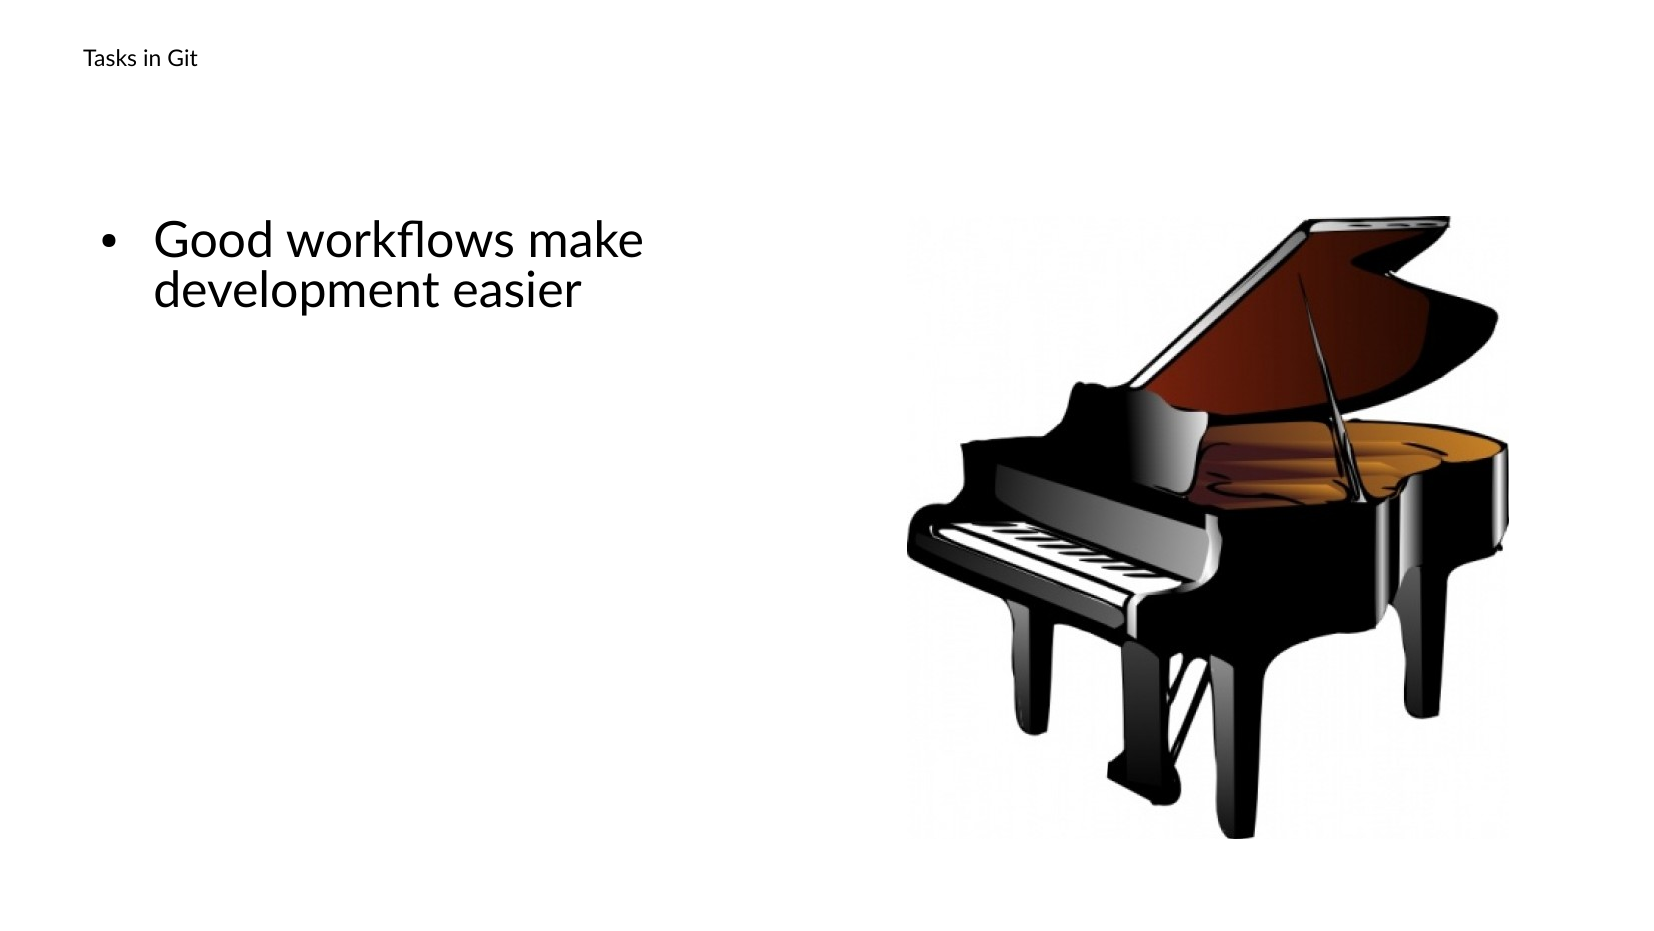

# Tasks in Git
Good workflows make development easier